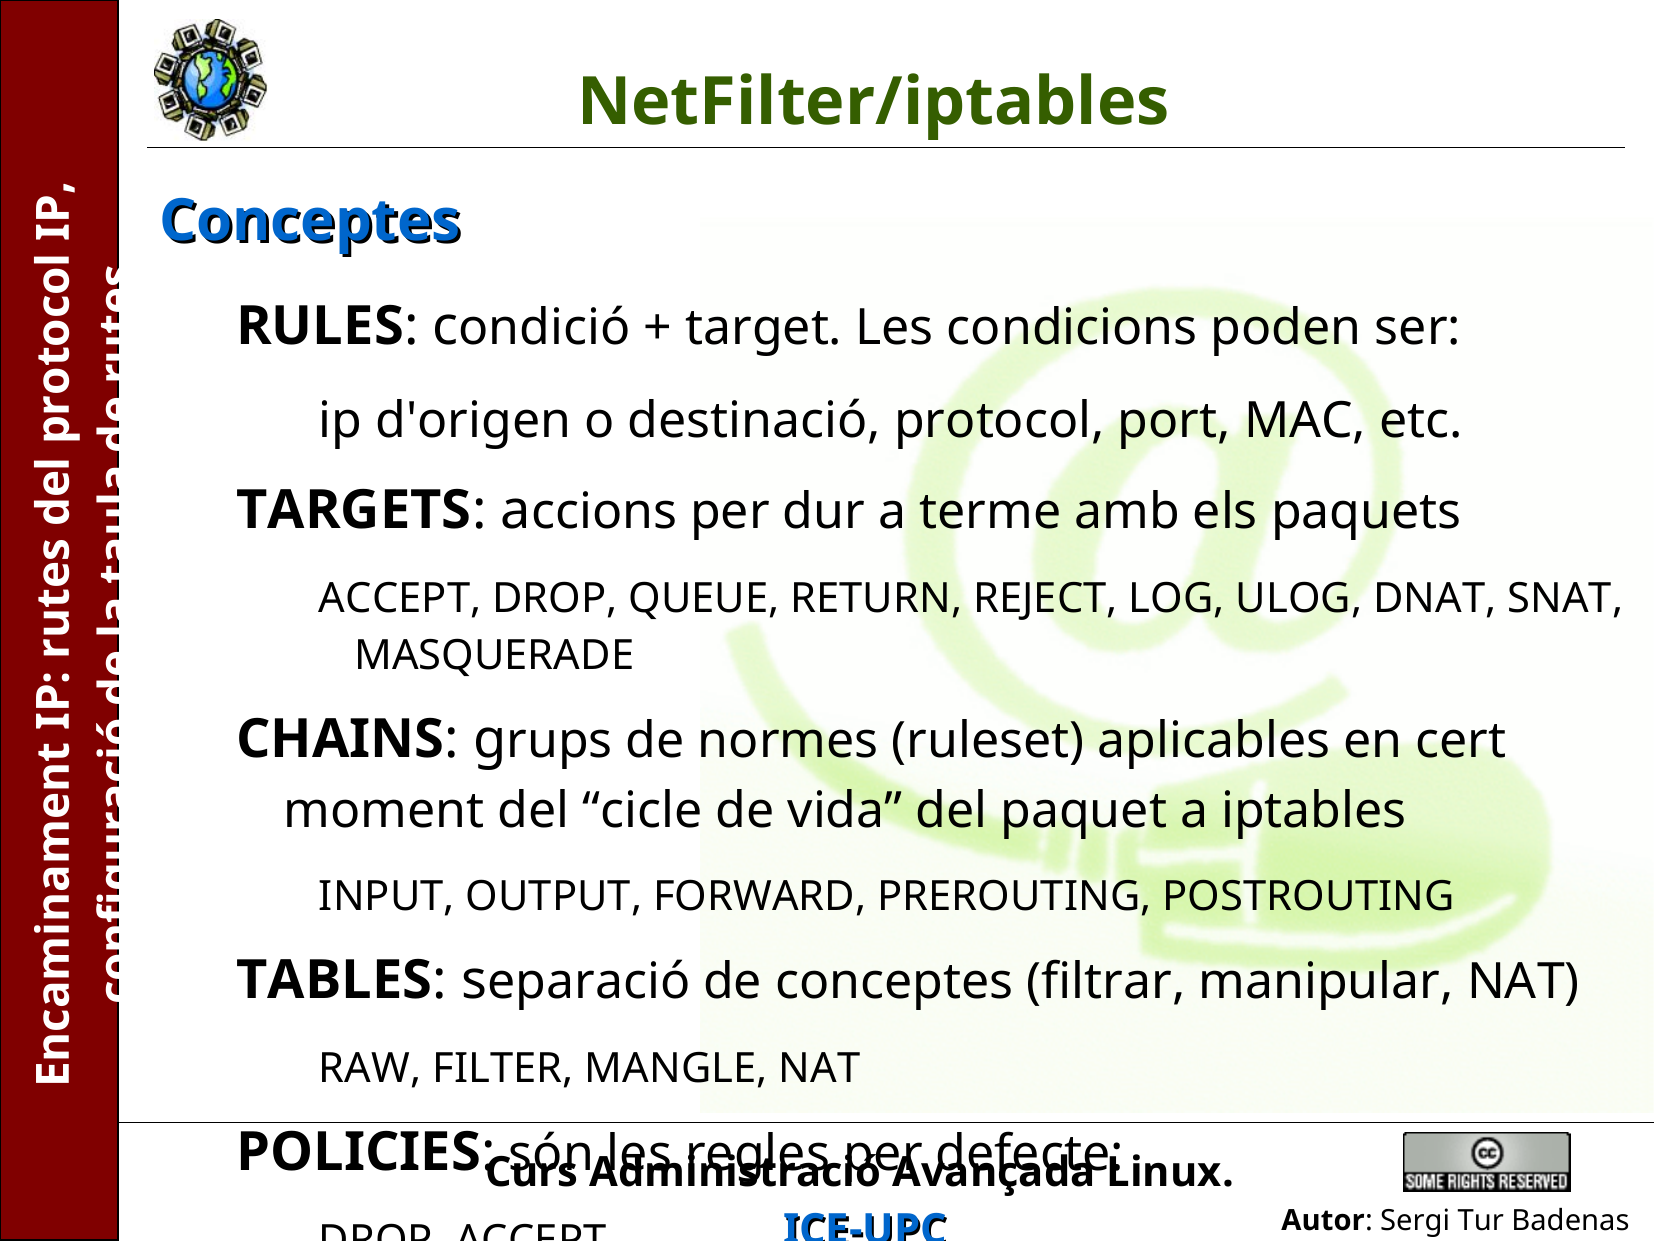

# NetFilter/iptables
Conceptes
RULES: condició + target. Les condicions poden ser:
ip d'origen o destinació, protocol, port, MAC, etc.
TARGETS: accions per dur a terme amb els paquets
ACCEPT, DROP, QUEUE, RETURN, REJECT, LOG, ULOG, DNAT, SNAT, MASQUERADE
CHAINS: grups de normes (ruleset) aplicables en cert moment del “cicle de vida” del paquet a iptables
INPUT, OUTPUT, FORWARD, PREROUTING, POSTROUTING
TABLES: separació de conceptes (filtrar, manipular, NAT)
RAW, FILTER, MANGLE, NAT
POLICIES: són les regles per defecte:
DROP, ACCEPT